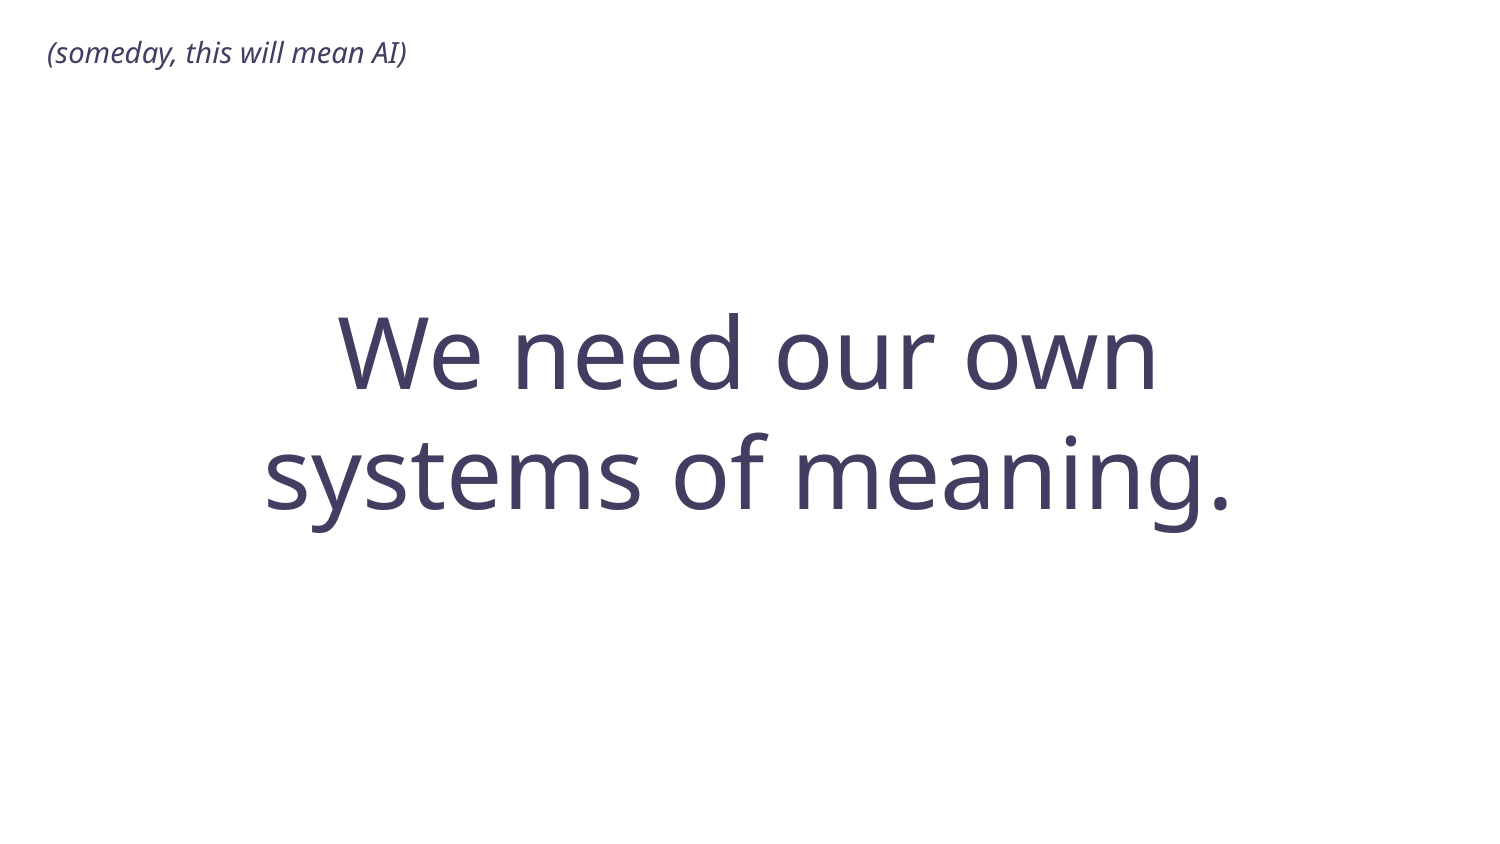

(someday, this will mean AI)
# We need our own systems of meaning.